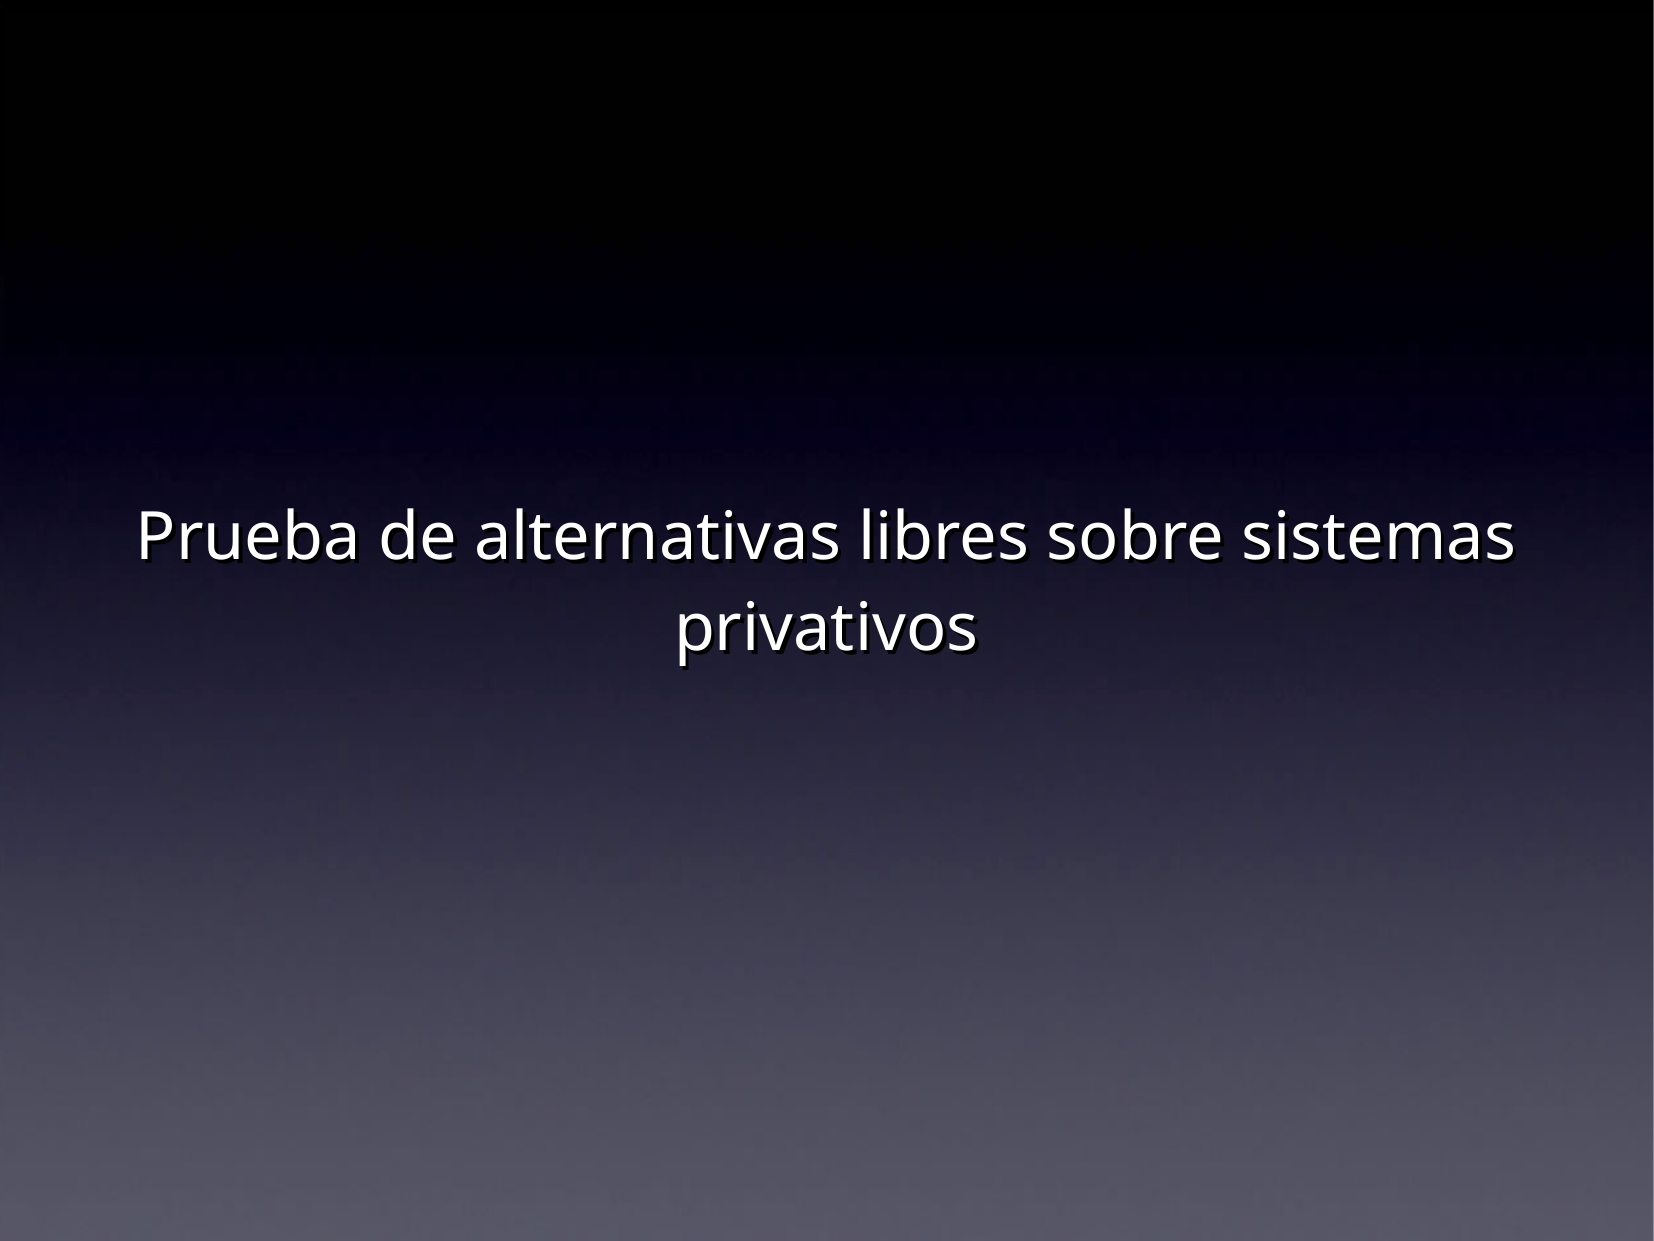

# Prueba de alternativas libres sobre sistemas privativos